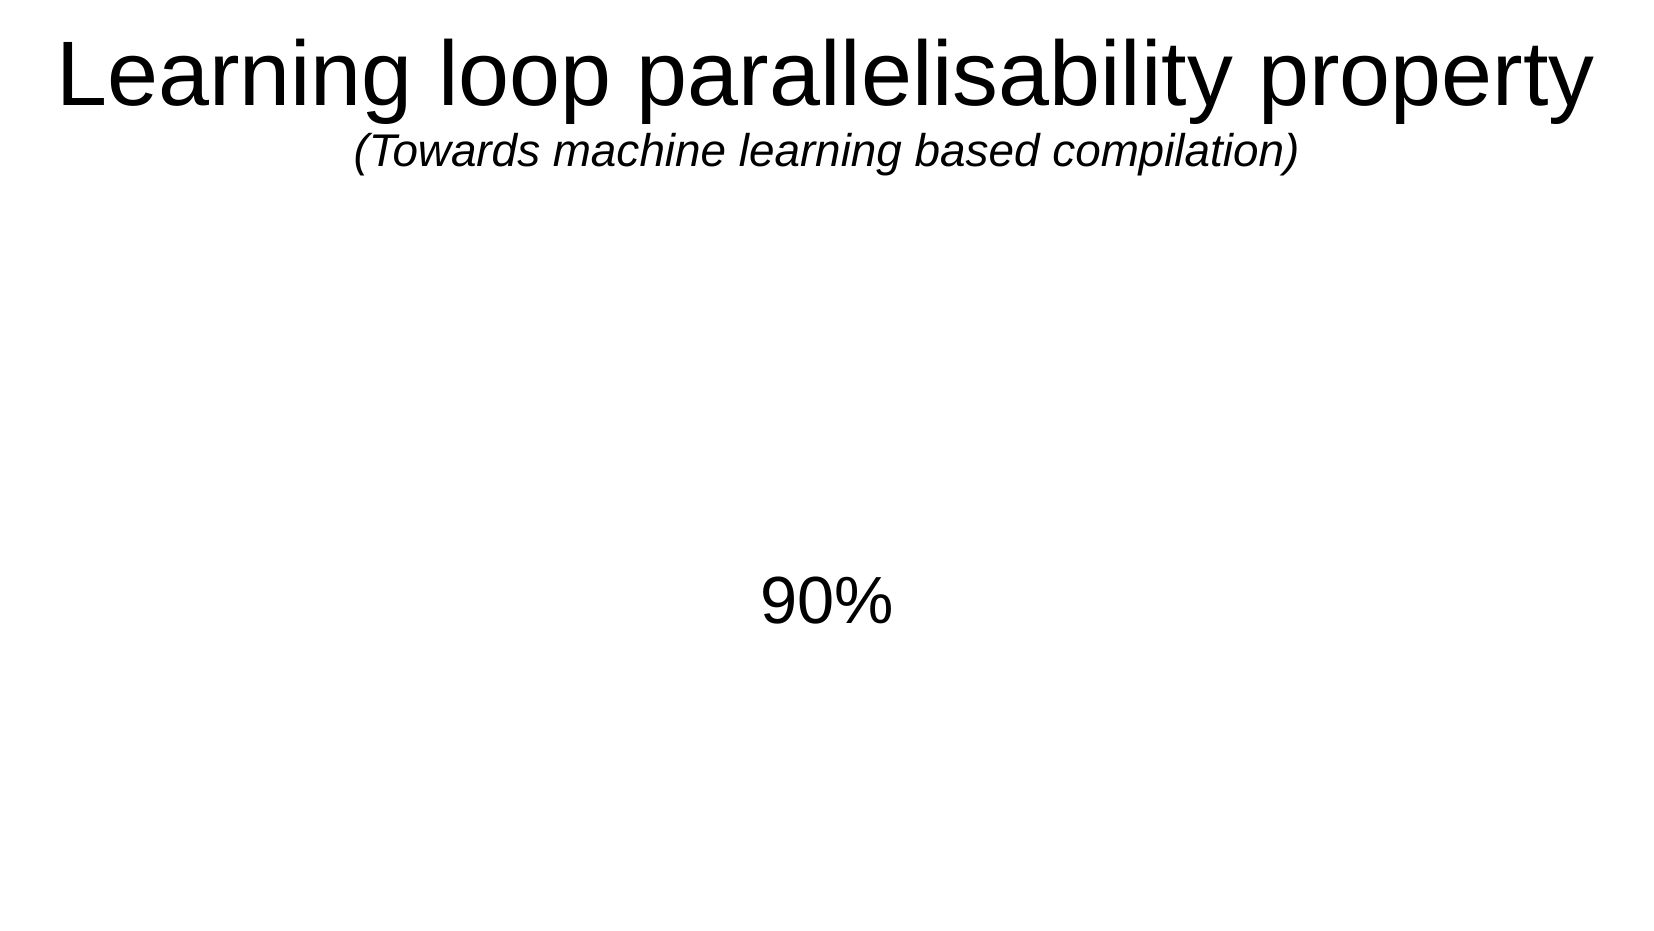

# Learning loop parallelisability property (Towards machine learning based compilation)
90%